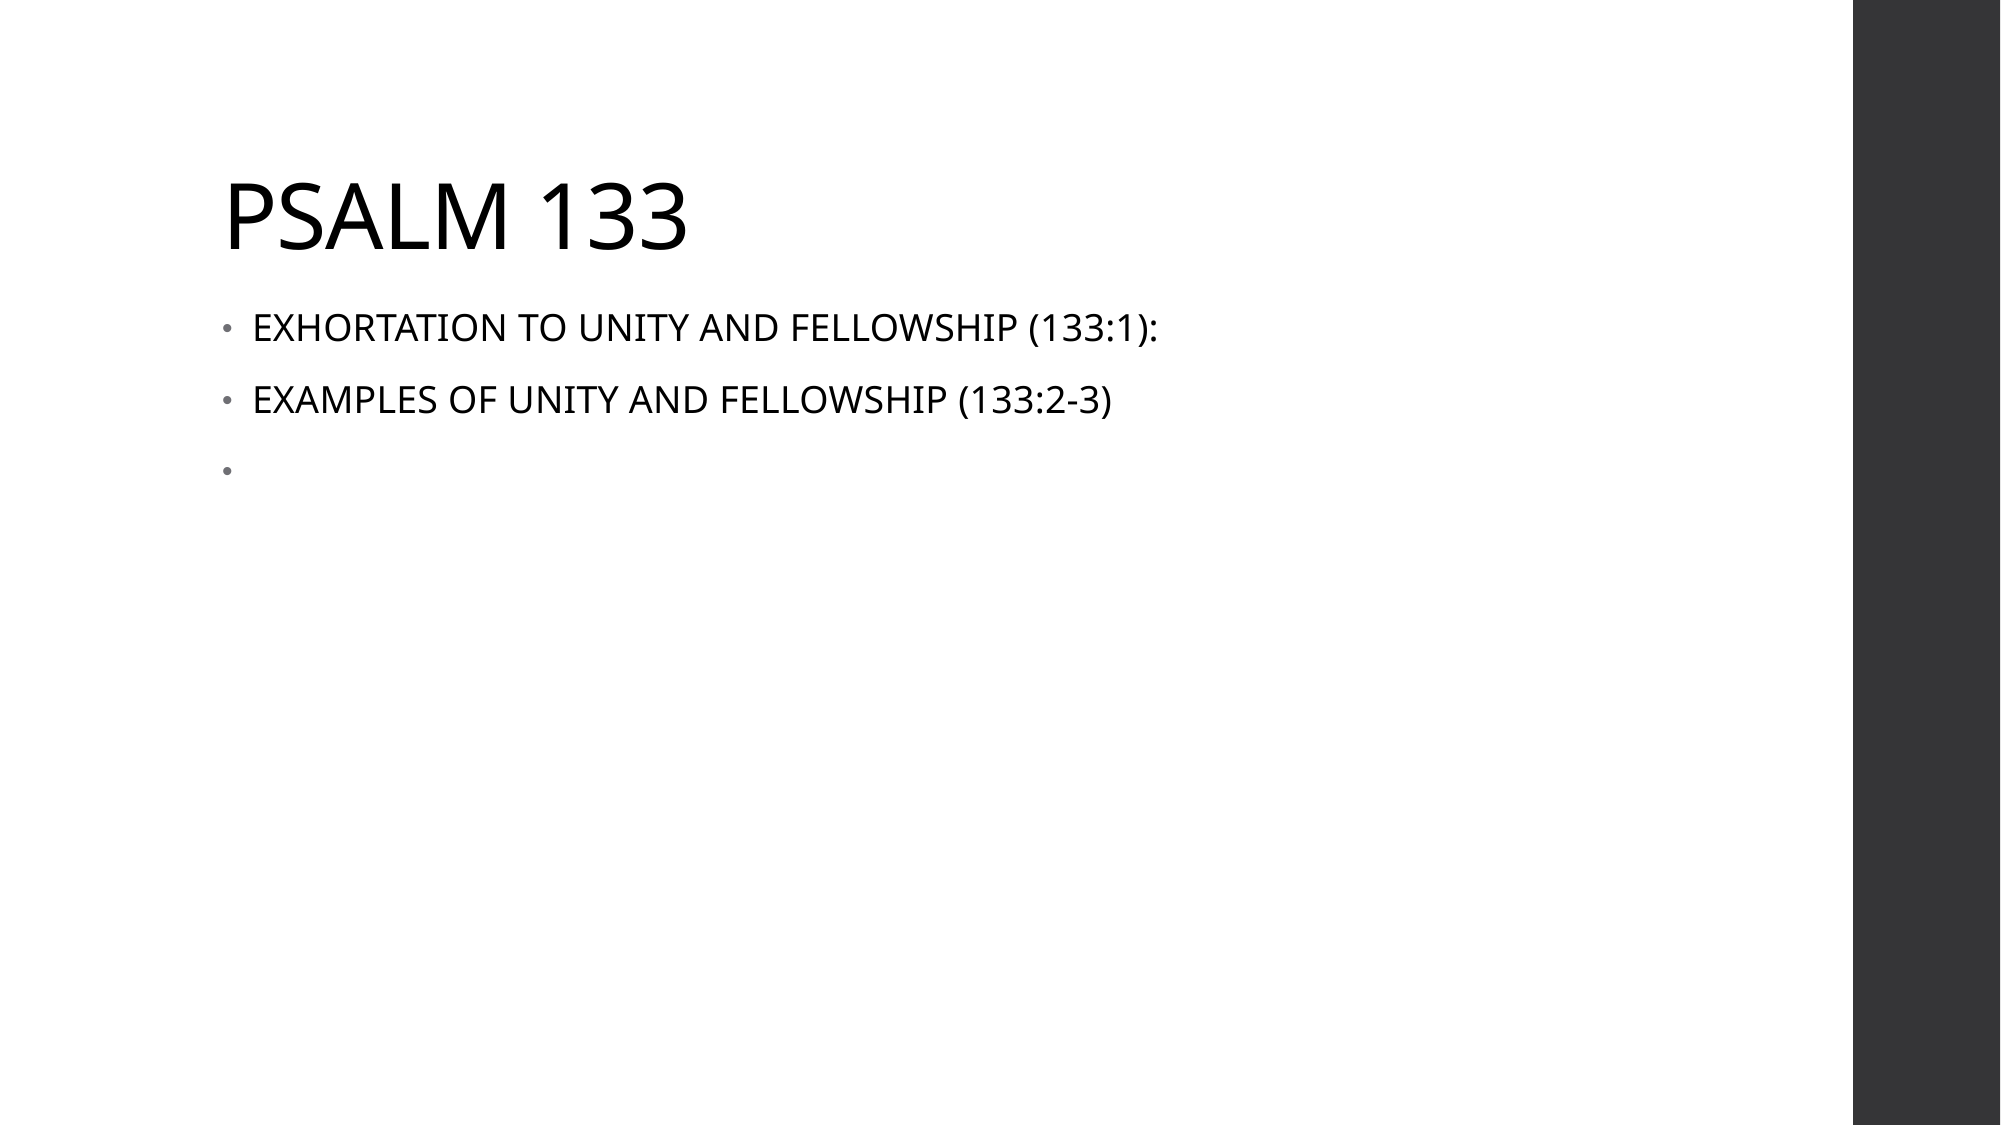

# PSALM 133
EXHORTATION TO UNITY AND FELLOWSHIP (133:1):
EXAMPLES OF UNITY AND FELLOWSHIP (133:2-3)